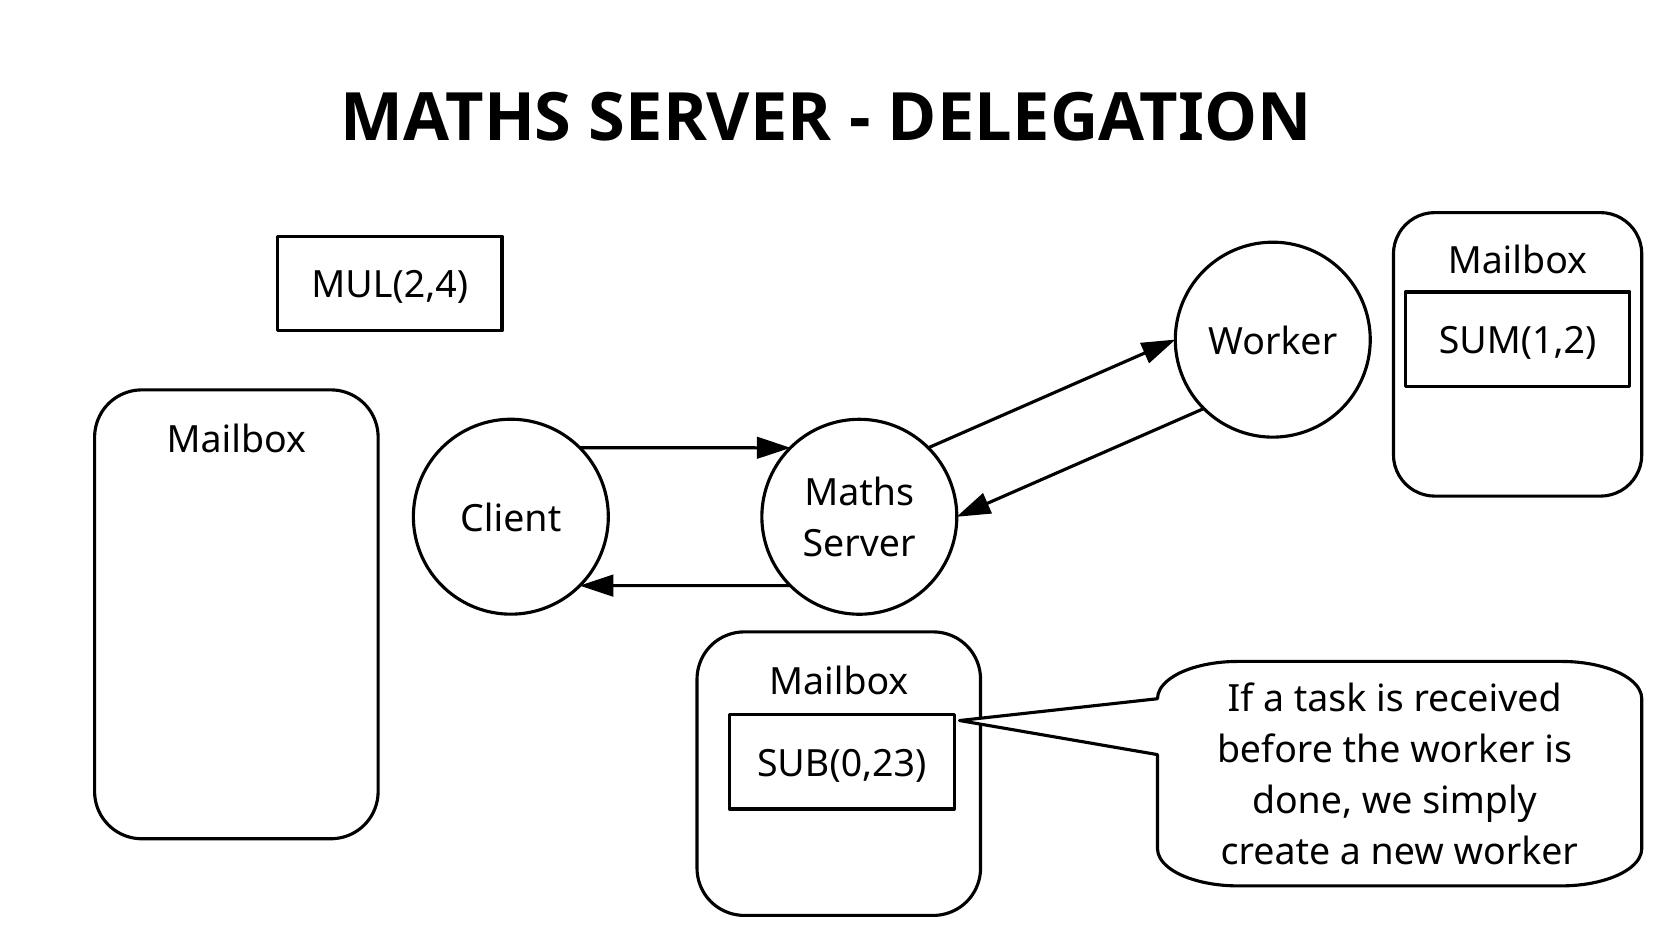

# MATHS SERVER - DELEGATION
Mailbox
MUL(2,4)
Worker
SUM(1,2)
Mailbox
Client
Maths
Server
Mailbox
If a task is received
before the worker is
done, we simply
create a new worker
SUB(0,23)